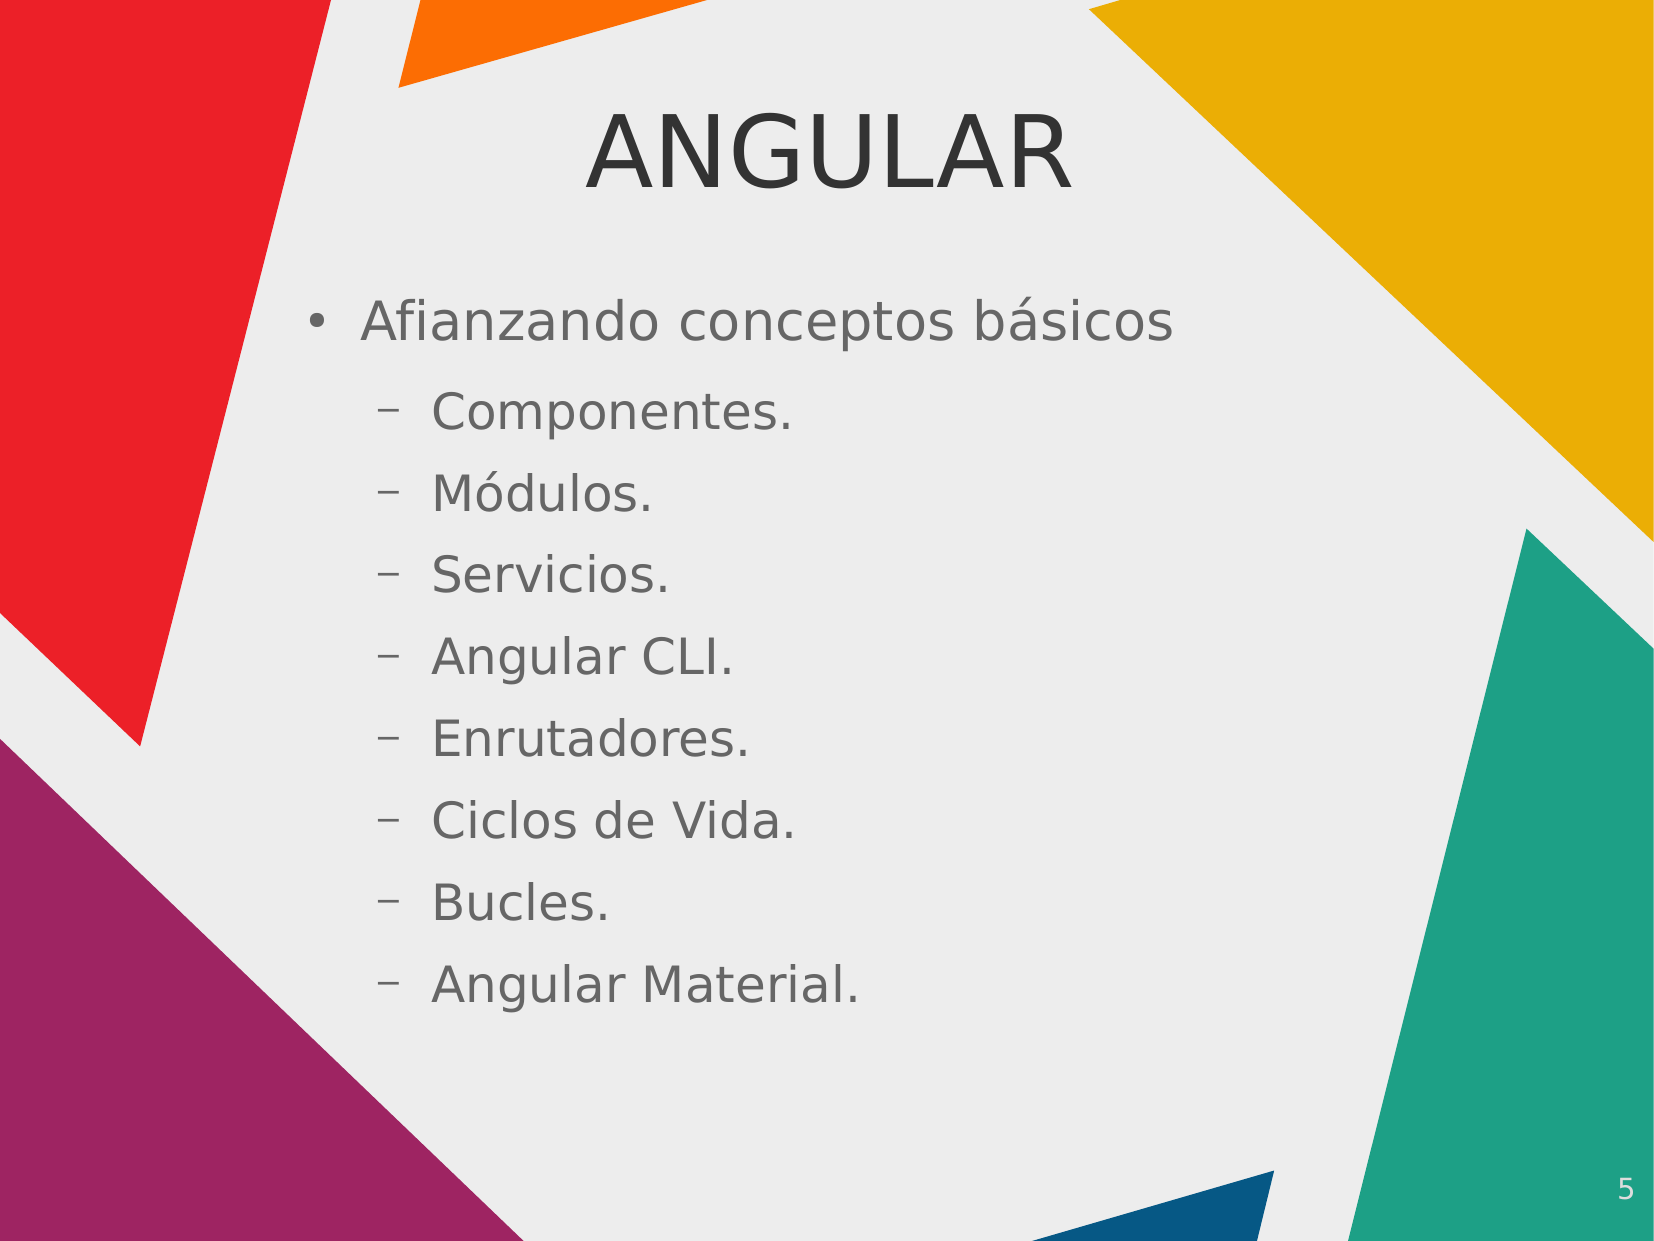

# ANGULAR
Afianzando conceptos básicos
Componentes.
Módulos.
Servicios.
Angular CLI.
Enrutadores.
Ciclos de Vida.
Bucles.
Angular Material.
5